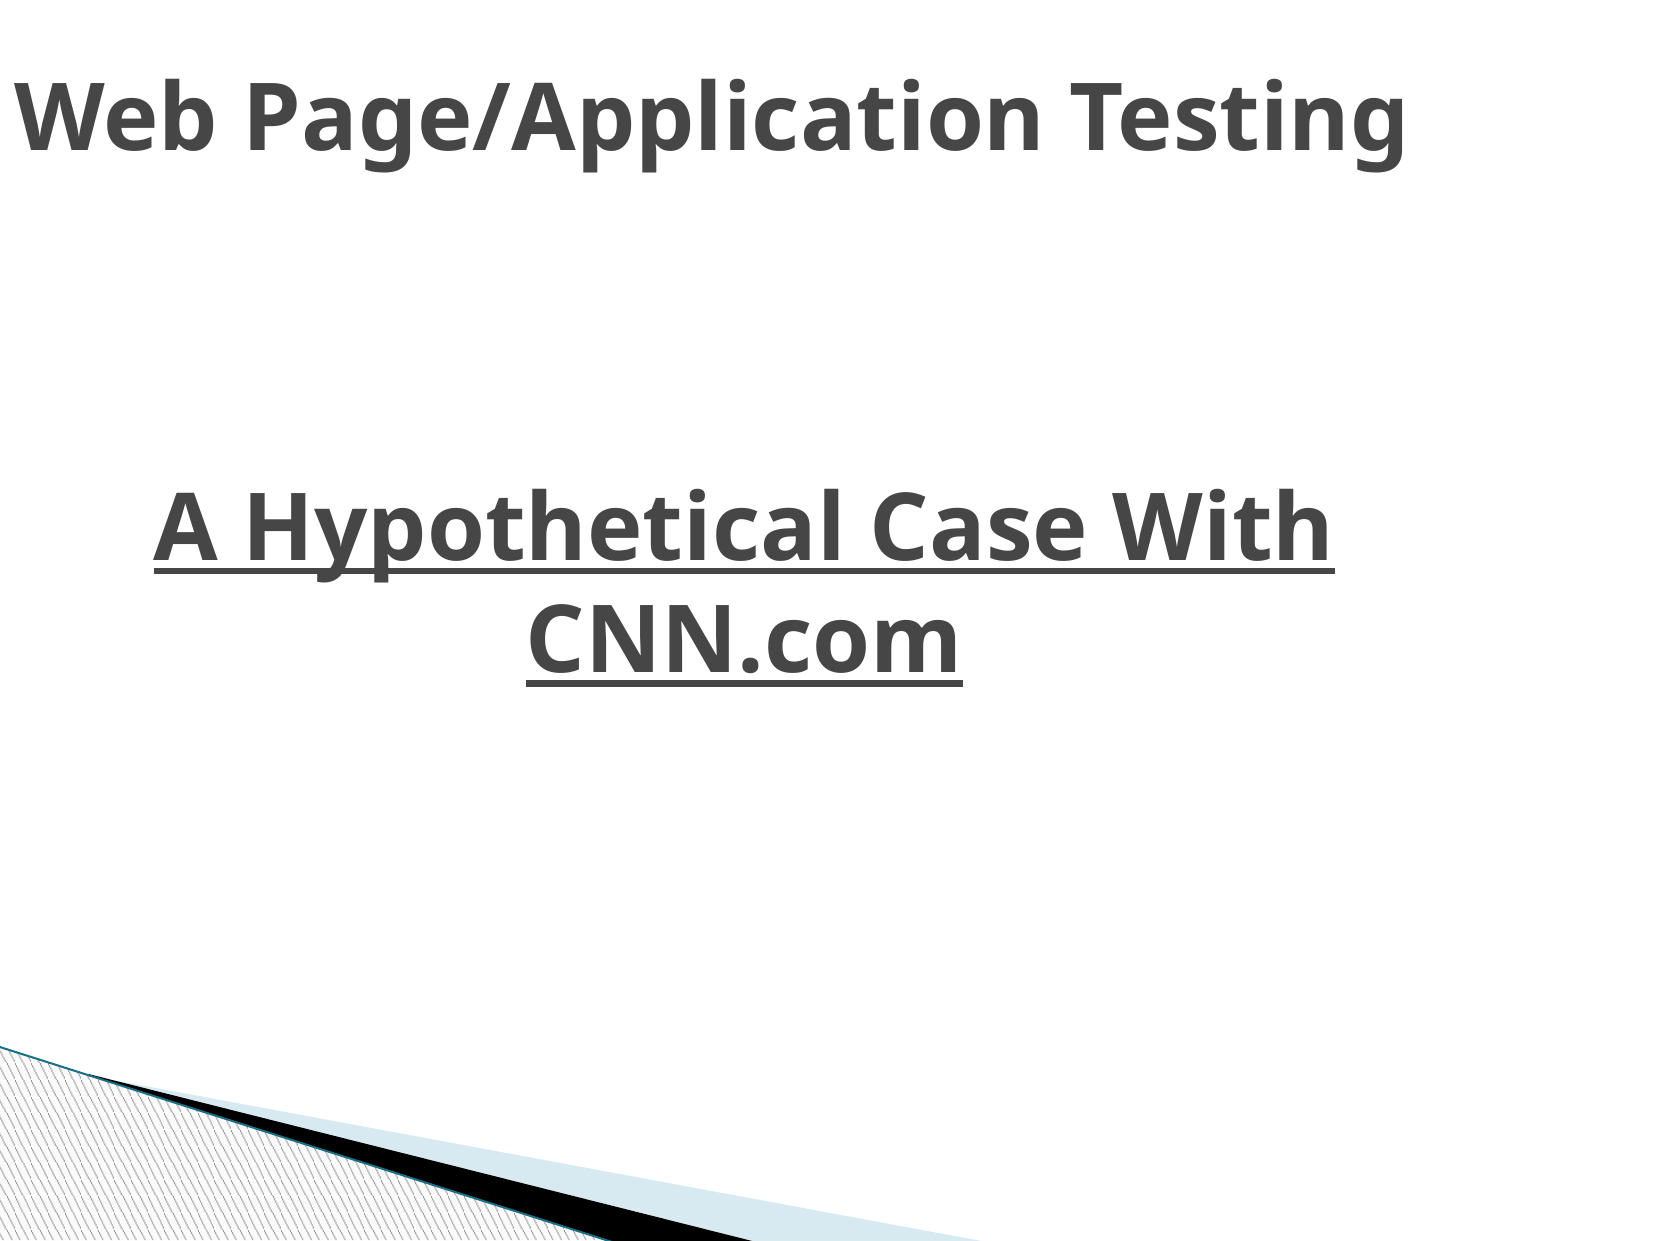

# Web Page/Application Testing
A Hypothetical Case With CNN.com